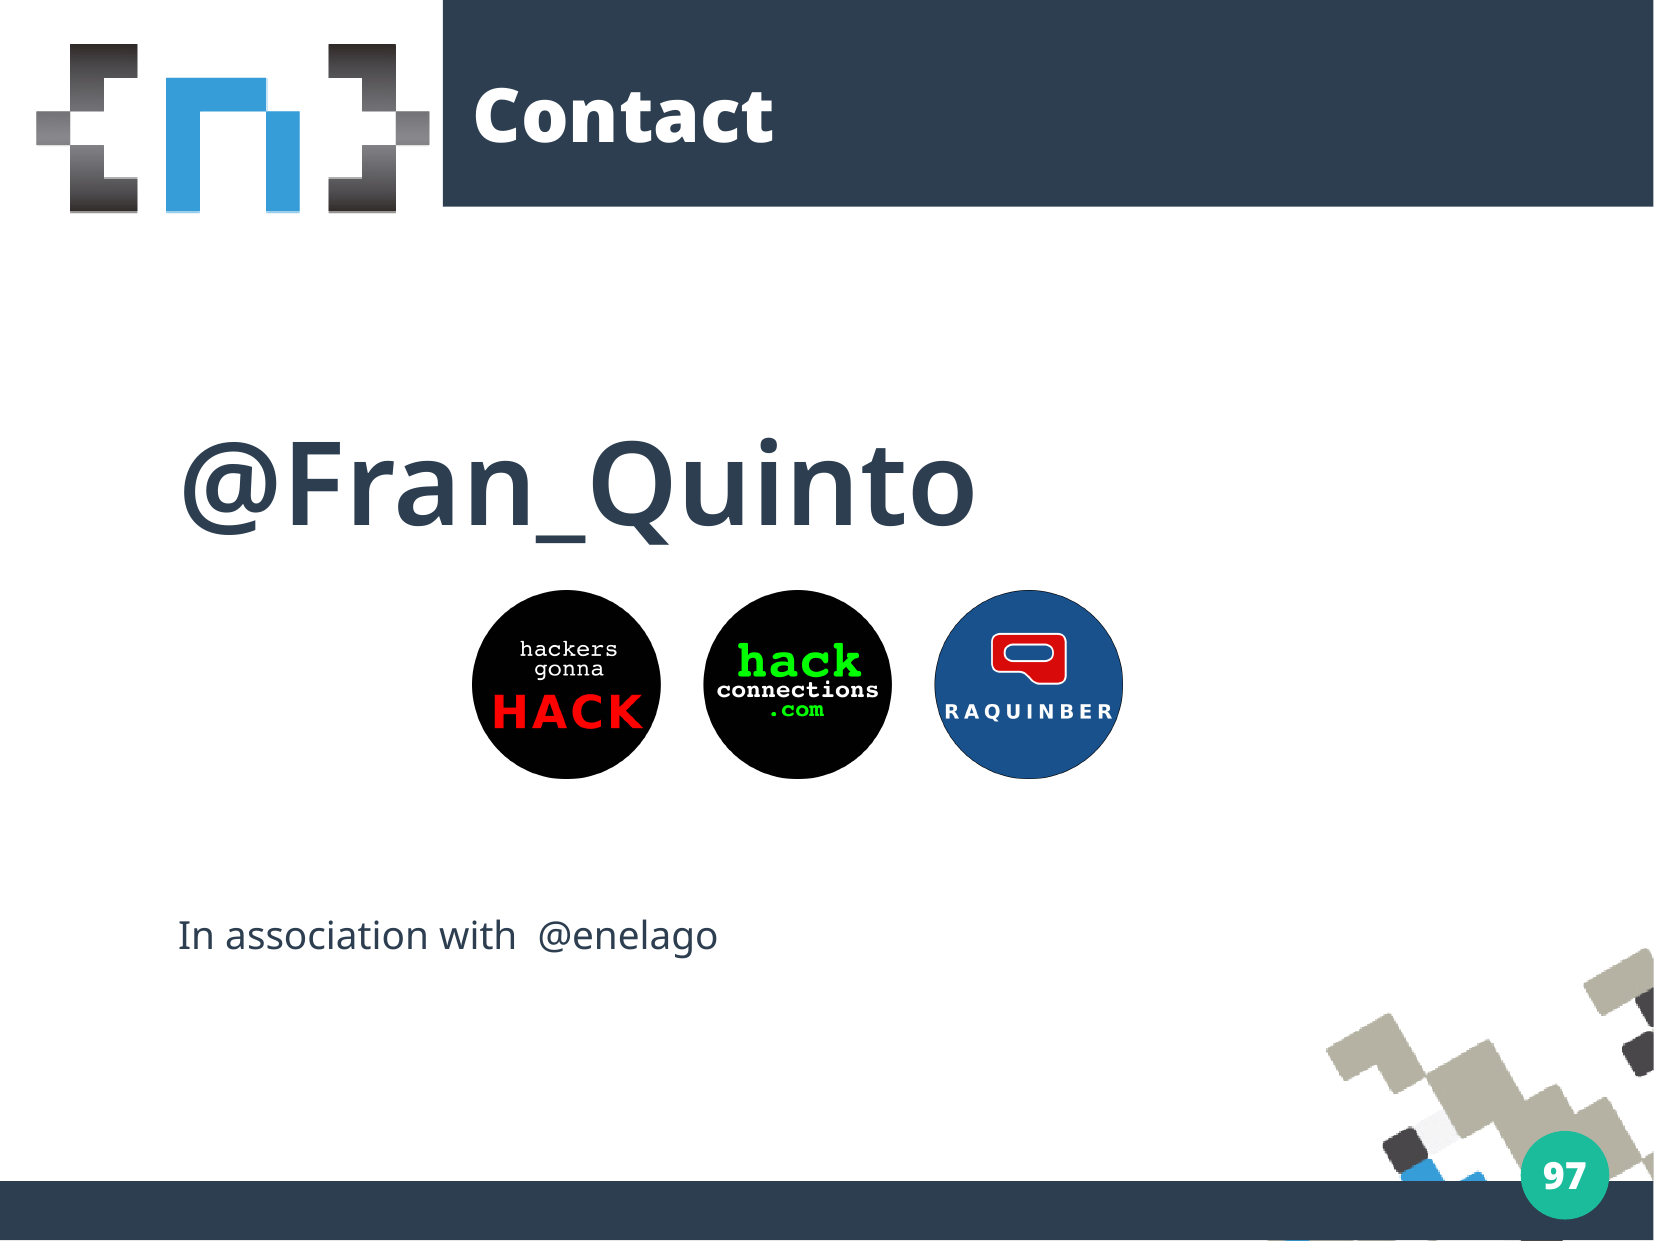

# Contact
@Fran_Quinto
In association with @enelago
97